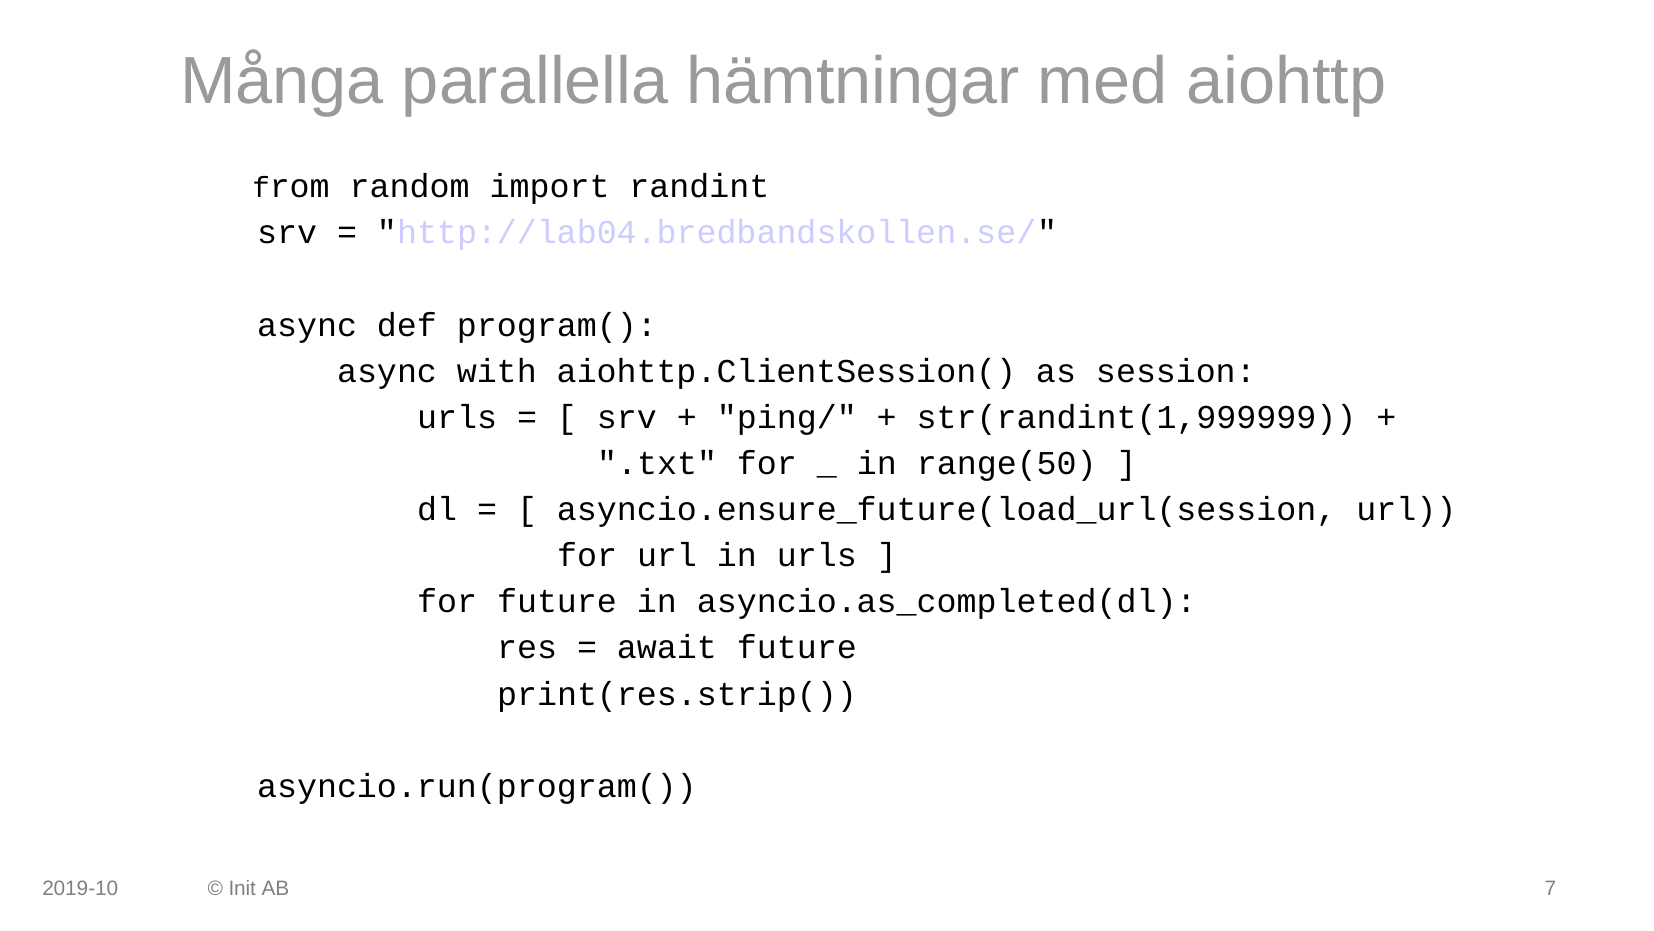

Många parallella hämtningar med aiohttp
 from random import randint
srv = "http://lab04.bredbandskollen.se/"
async def program():
 async with aiohttp.ClientSession() as session:
 urls = [ srv + "ping/" + str(randint(1,999999)) +
 ".txt" for _ in range(50) ]
 dl = [ asyncio.ensure_future(load_url(session, url))
 for url in urls ]
 for future in asyncio.as_completed(dl):
 res = await future
 print(res.strip())
asyncio.run(program())
2019-10
© Init AB